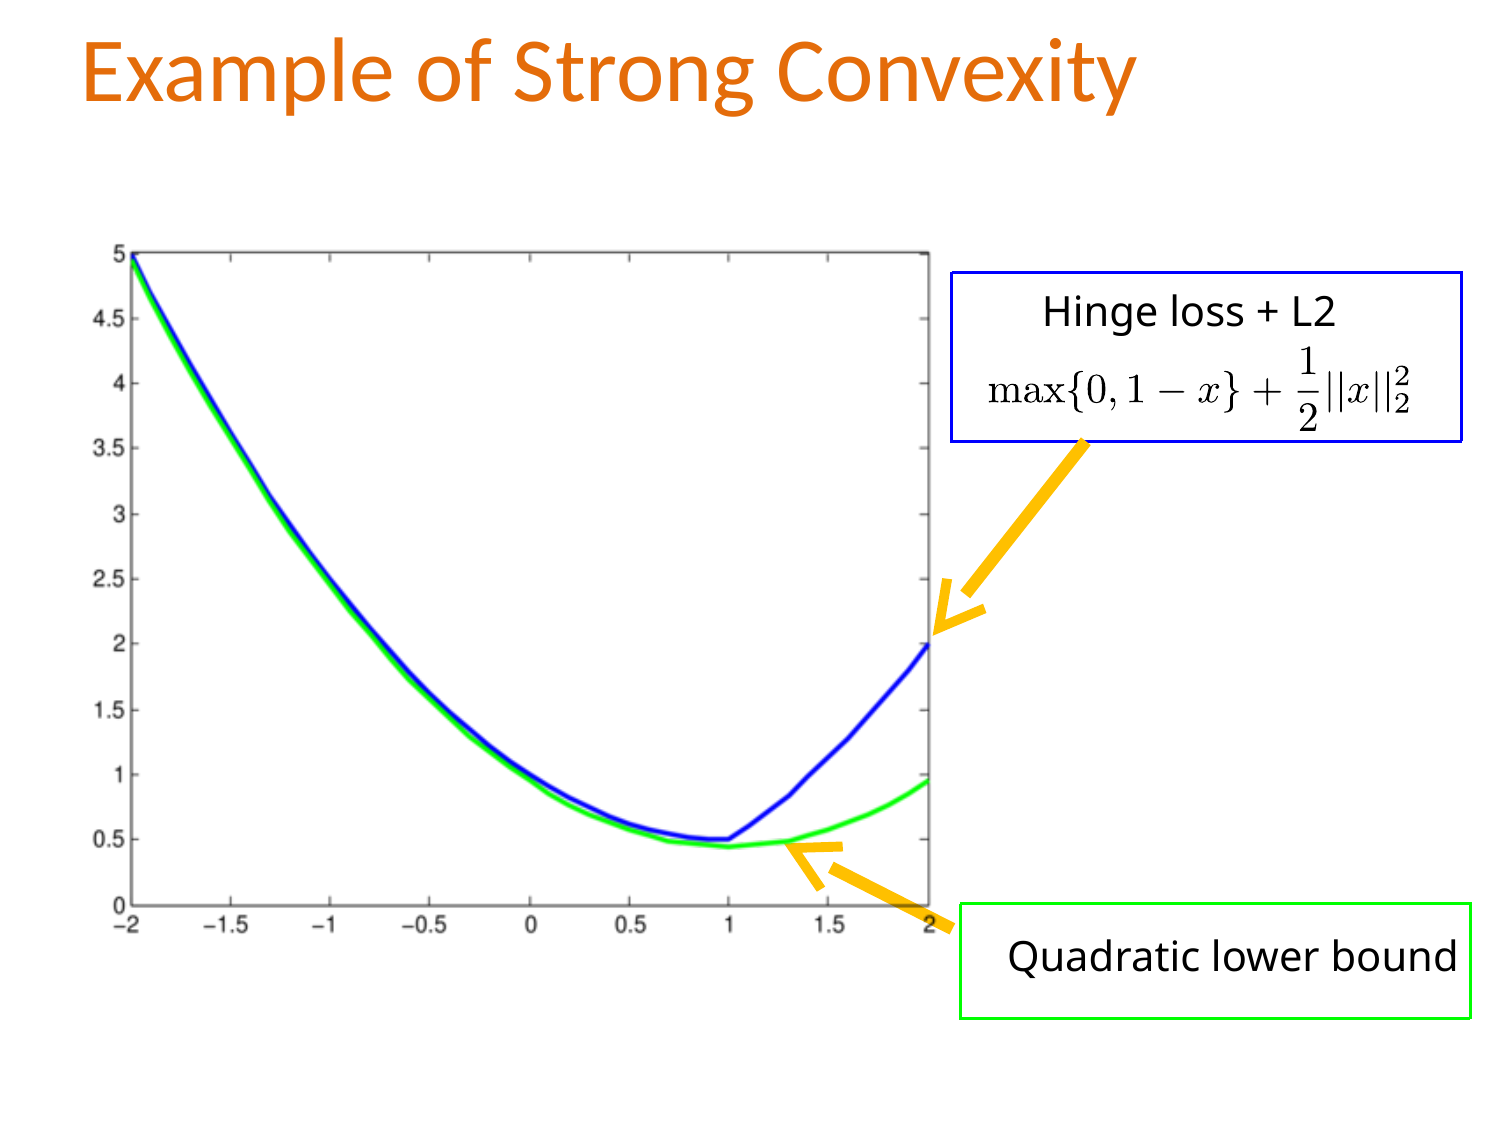

Example of Strong Convexity
Hinge loss + L2
Quadratic lower bound